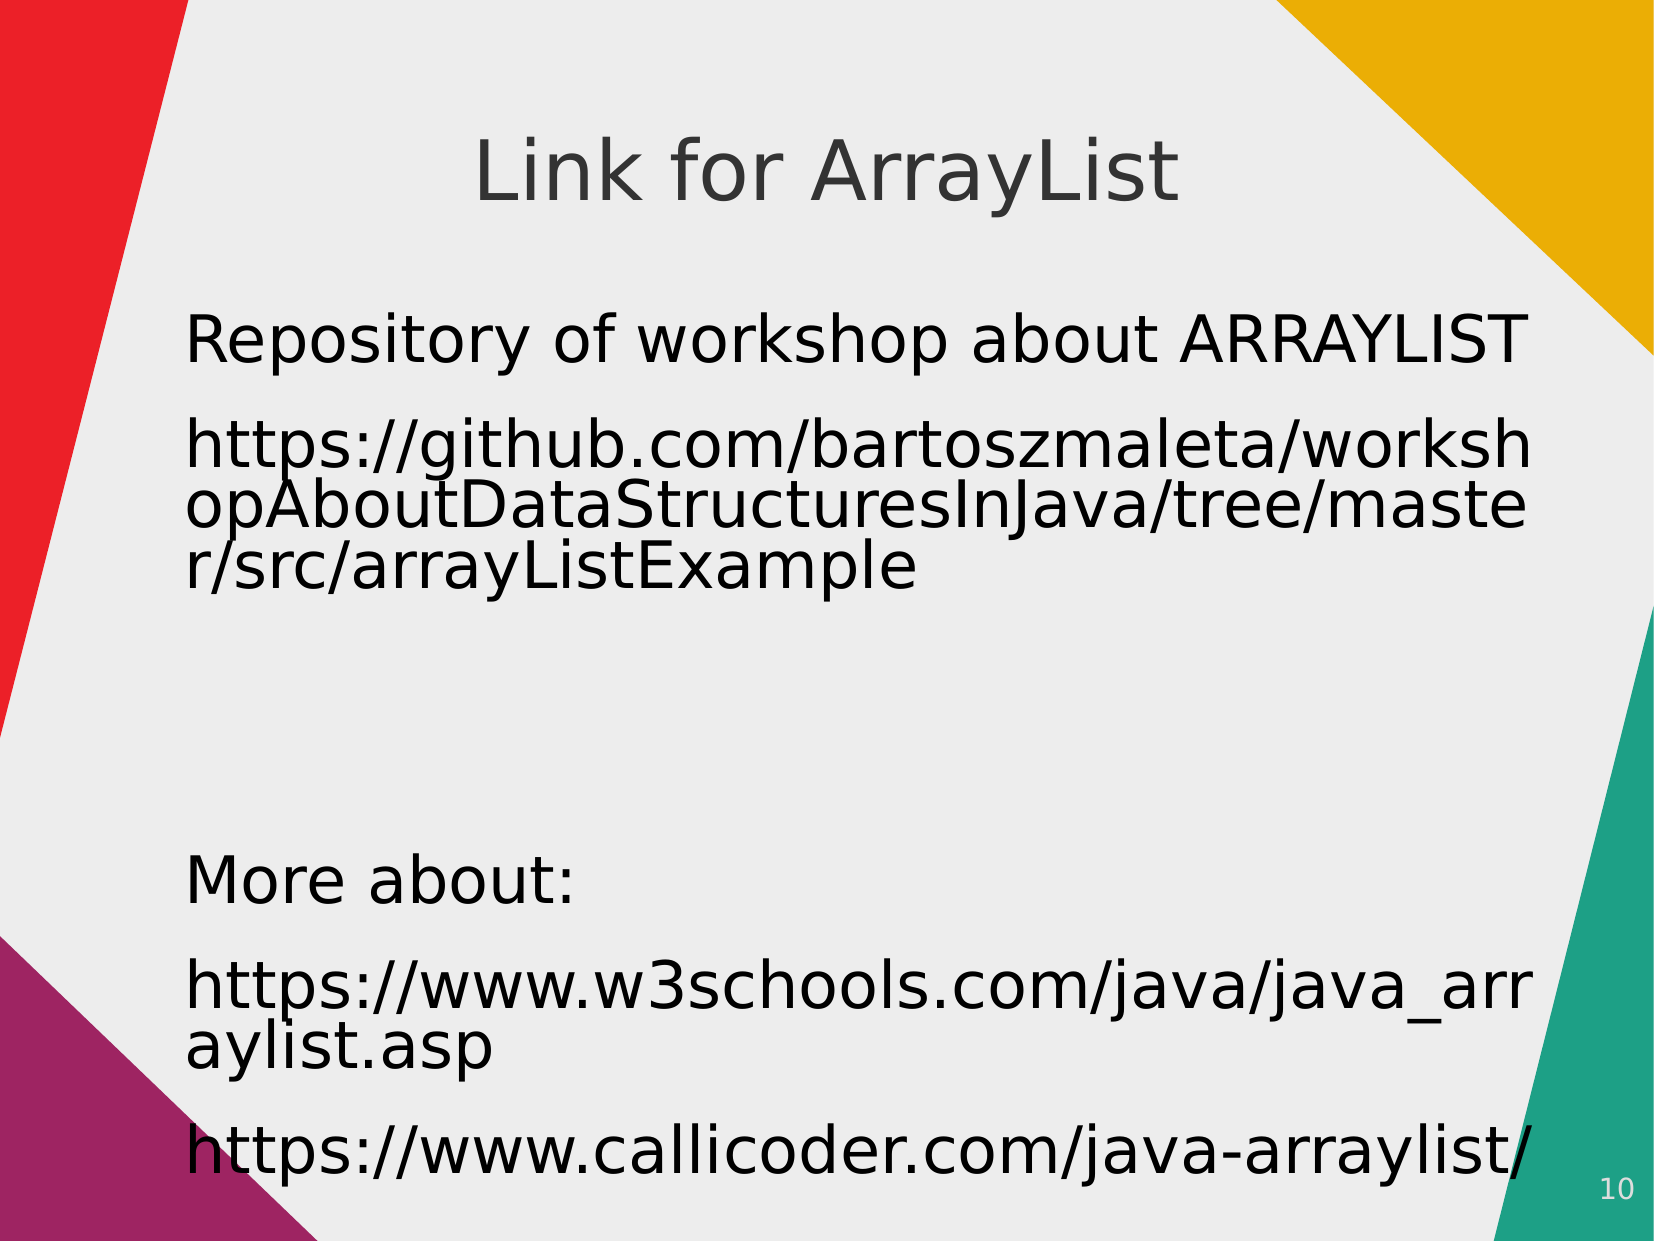

# Link for ArrayList
Repository of workshop about ARRAYLIST
https://github.com/bartoszmaleta/workshopAboutDataStructuresInJava/tree/master/src/arrayListExample
More about:
https://www.w3schools.com/java/java_arraylist.asp
https://www.callicoder.com/java-arraylist/
10